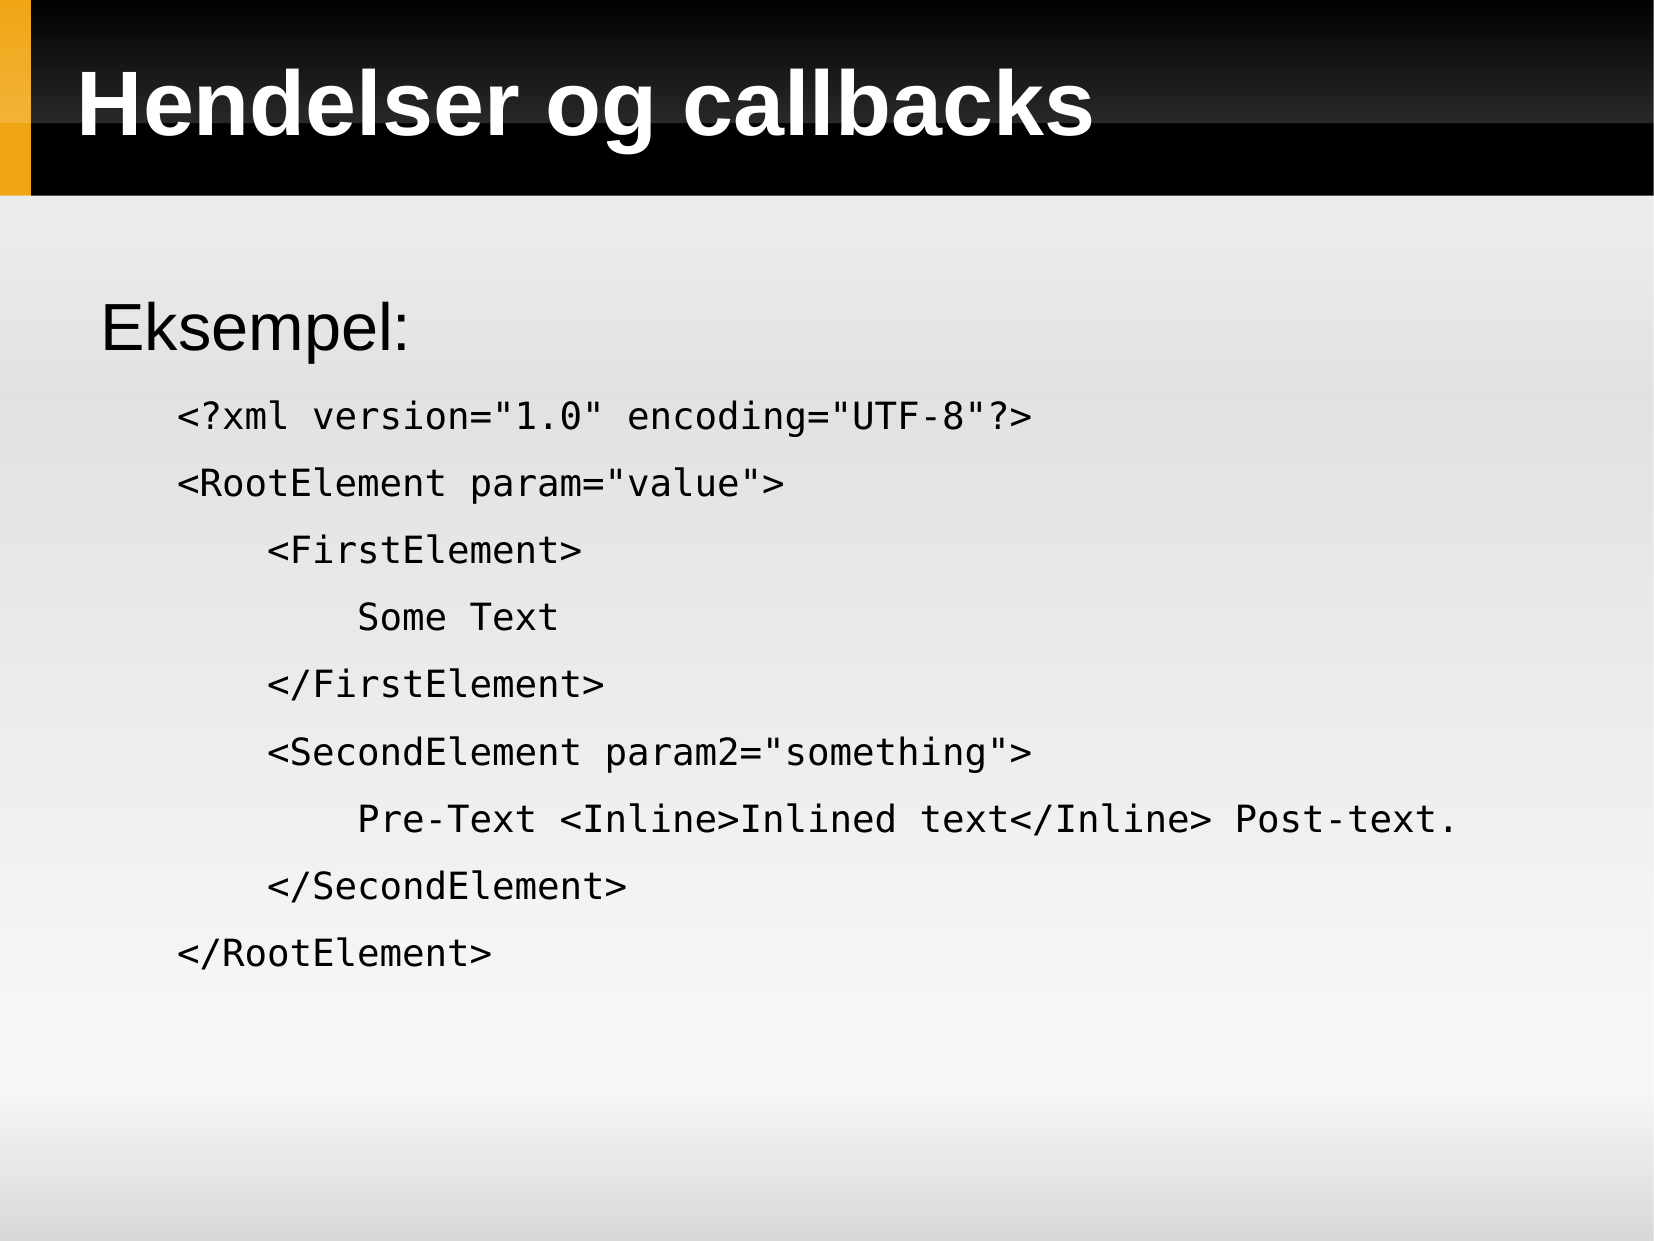

# Hendelser og callbacks
Eksempel:
<?xml version="1.0" encoding="UTF-8"?>
<RootElement param="value">
 <FirstElement>
 Some Text
 </FirstElement>
 <SecondElement param2="something">
 Pre-Text <Inline>Inlined text</Inline> Post-text.
 </SecondElement>
</RootElement>